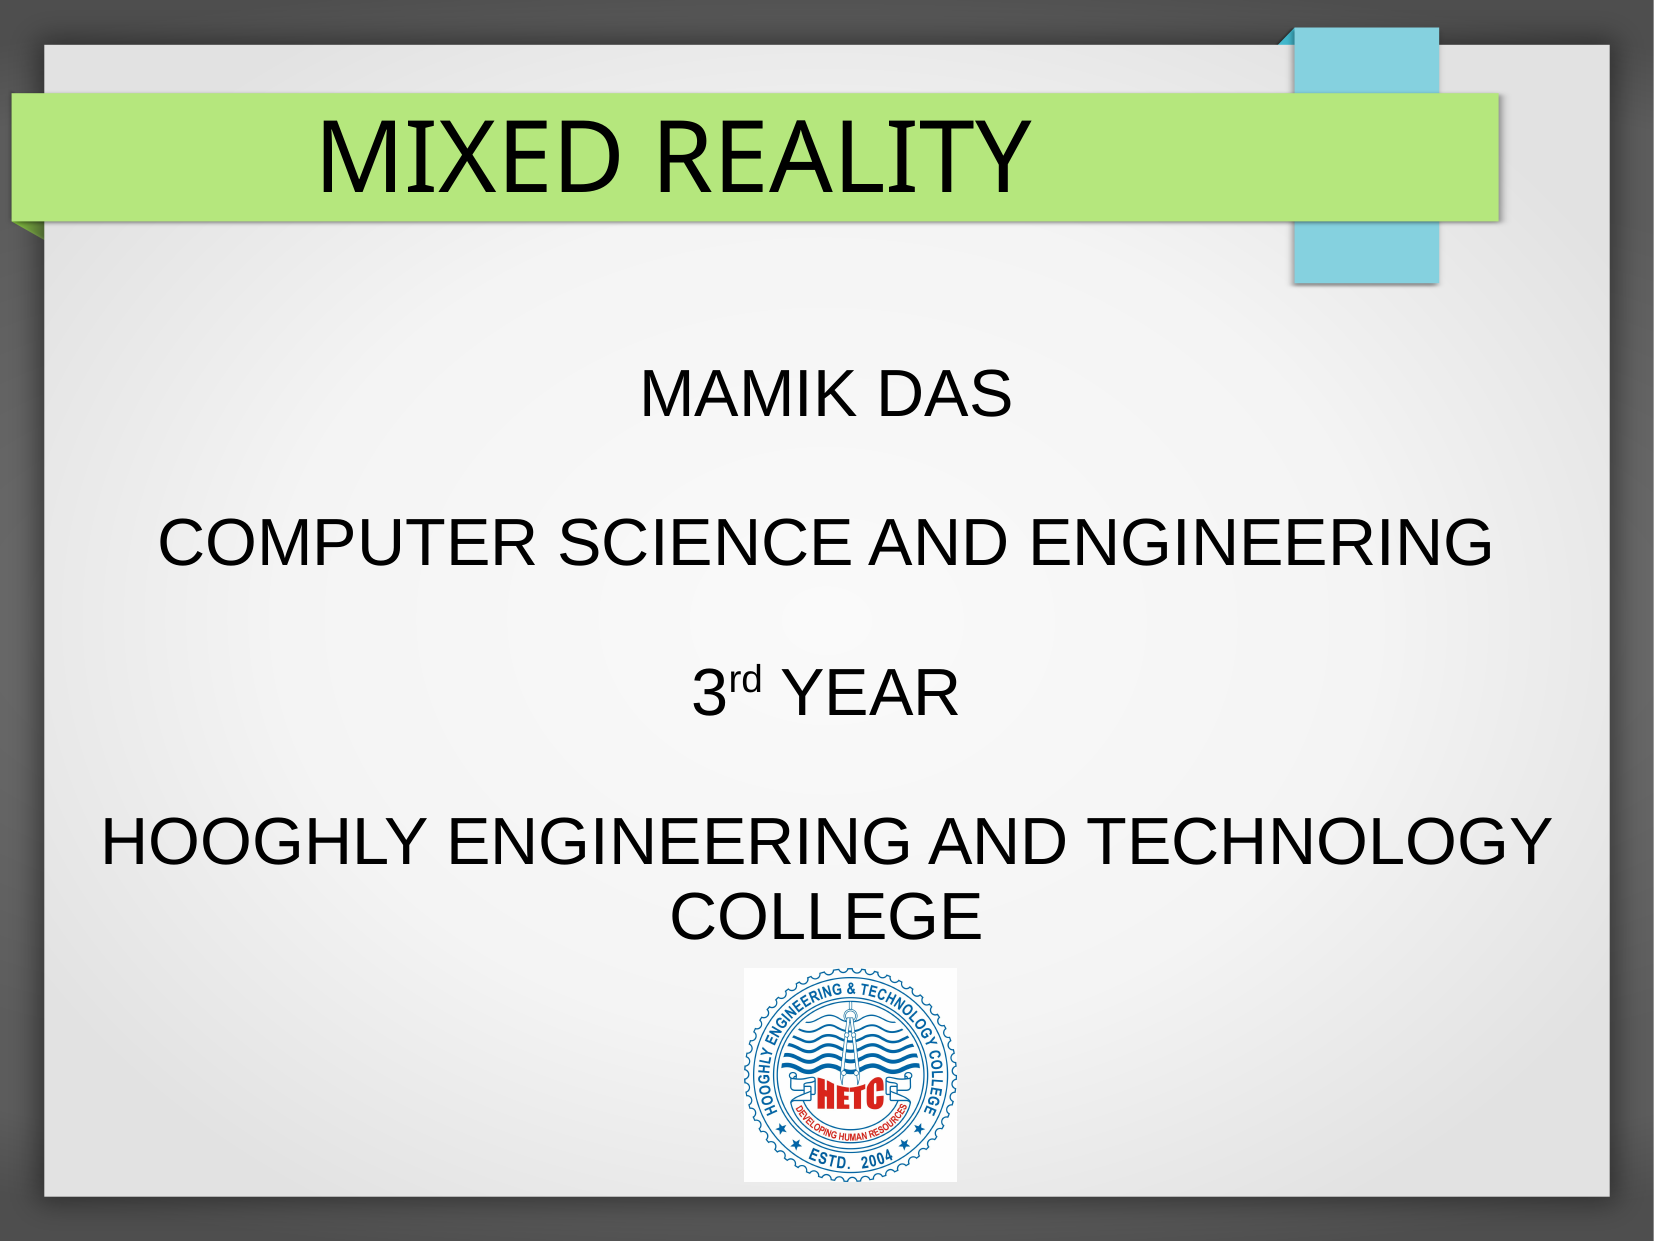

# MIXED REALITY
MAMIK DAS
COMPUTER SCIENCE AND ENGINEERING
3rd YEAR
HOOGHLY ENGINEERING AND TECHNOLOGY COLLEGE